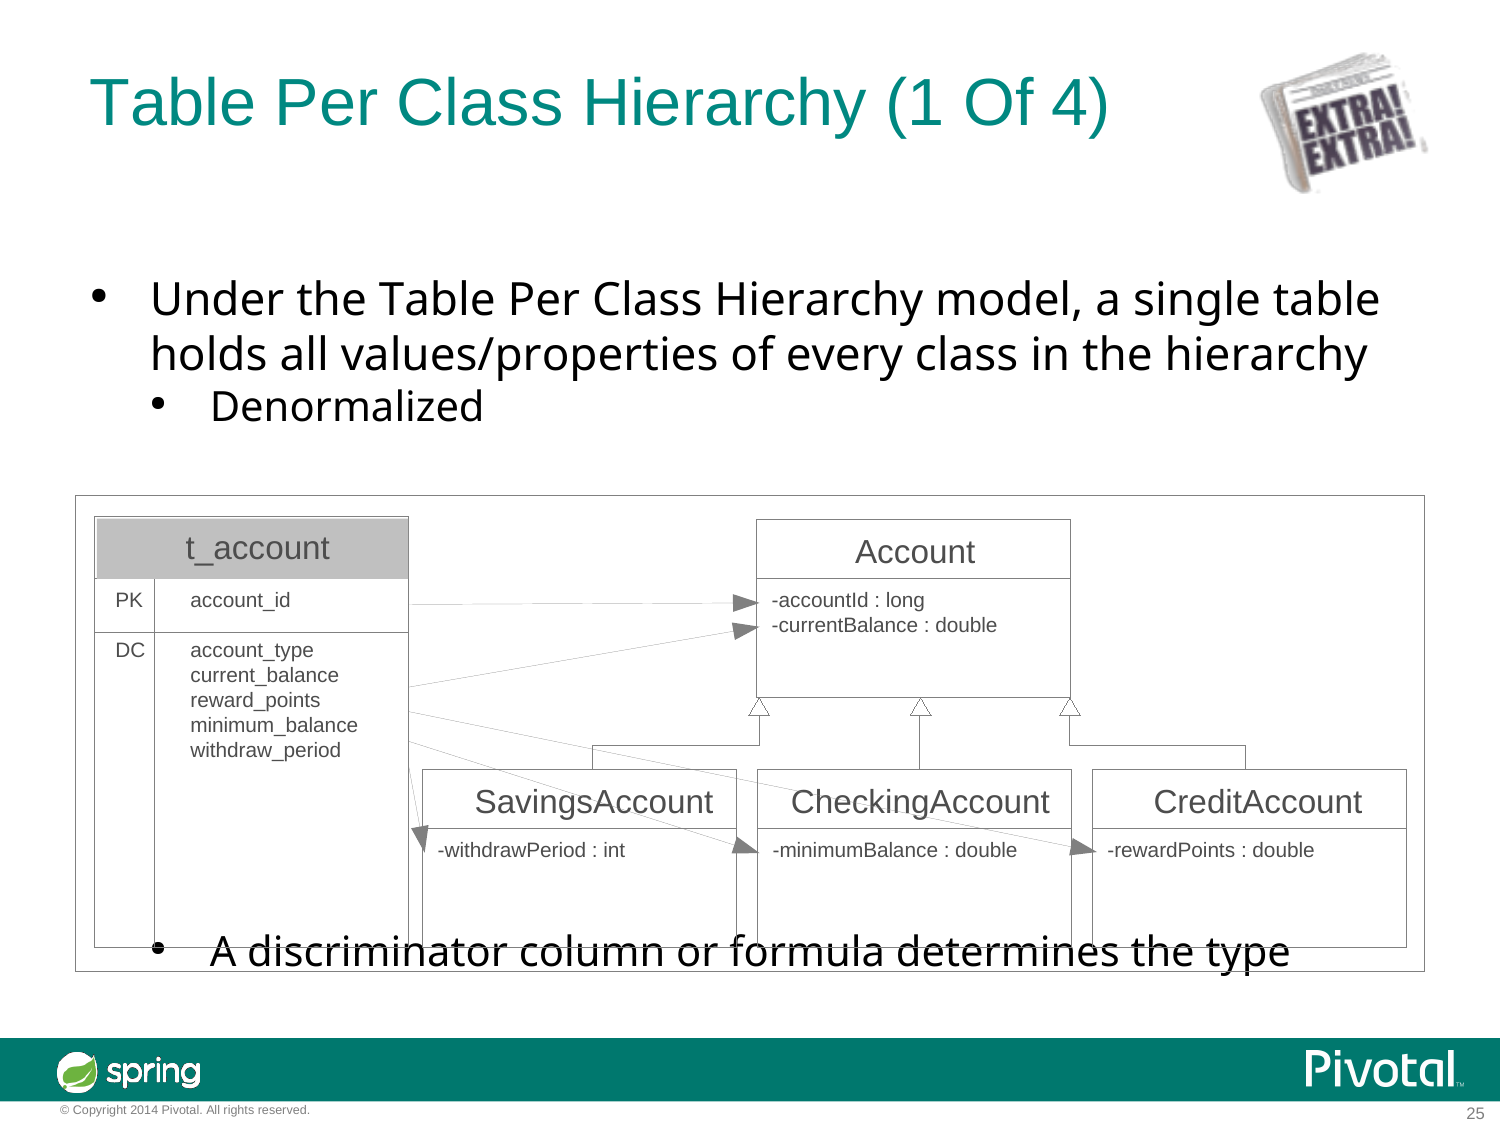

# Table Per Class Hierarchy (1 Of 4)
Under the Table Per Class Hierarchy model, a single table holds all values/properties of every class in the hierarchy
Denormalized
A discriminator column or formula determines the type
 t_account
 Account
PK	account_id
DC	account_type
	current_balance
	reward_points
	minimum_balance
	withdraw_period
-accountId : long
-currentBalance : double
 SavingsAccount
 CheckingAccount
 CreditAccount
-withdrawPeriod : int
-minimumBalance : double
-rewardPoints : double